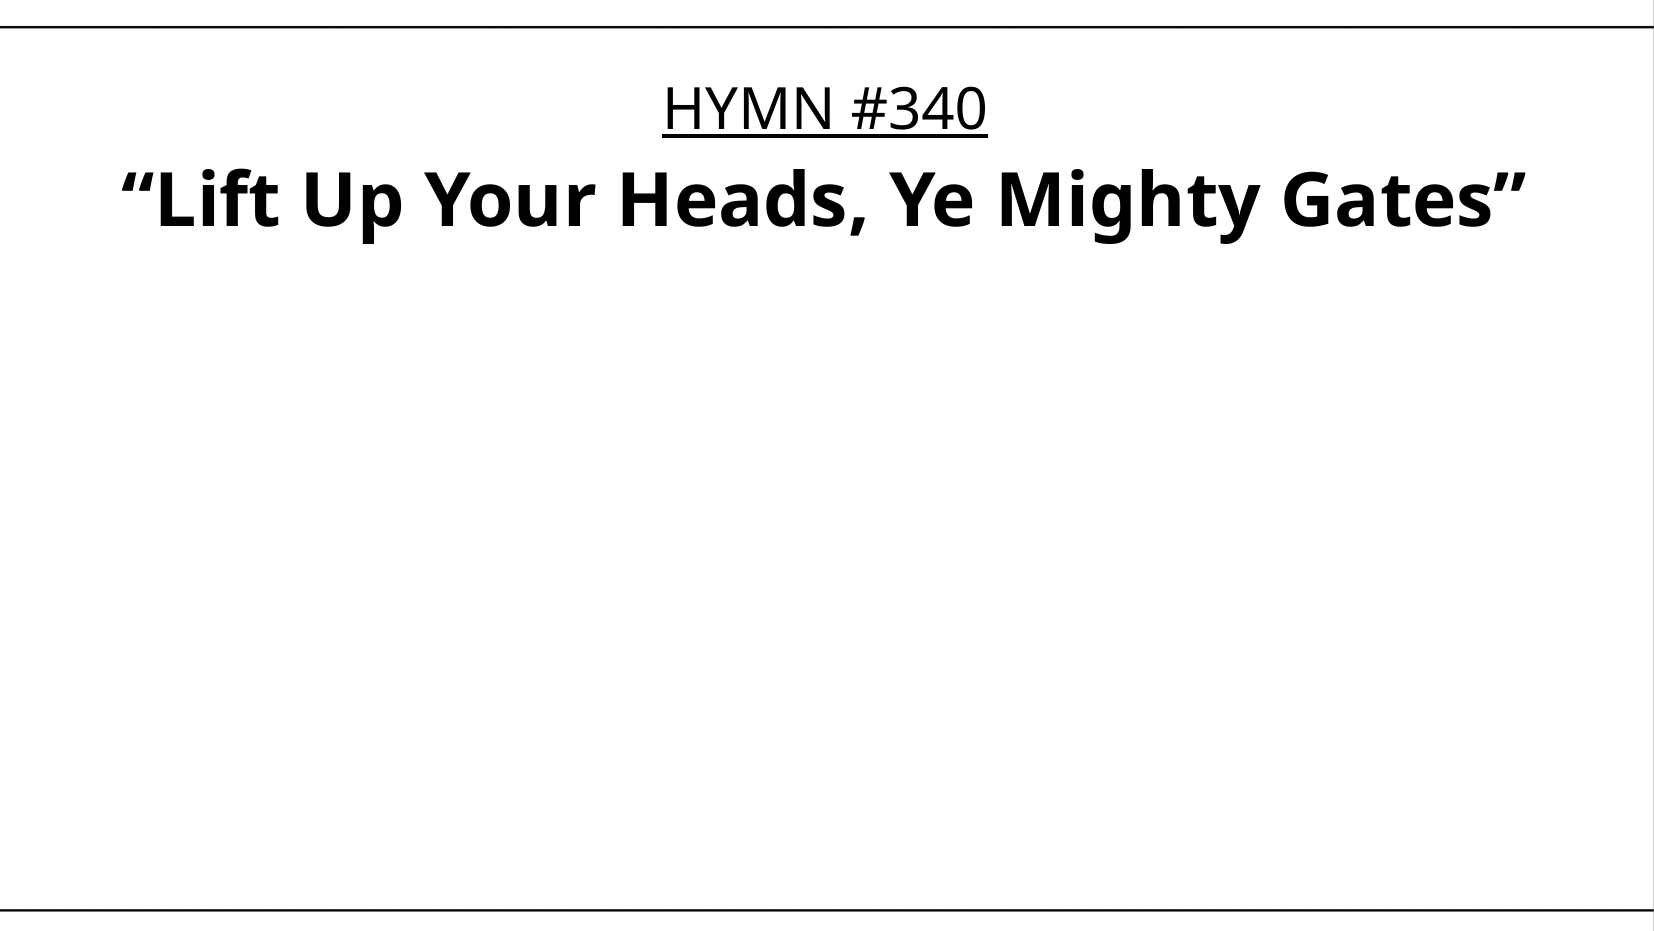

HYMN #340
“Lift Up Your Heads, Ye Mighty Gates”